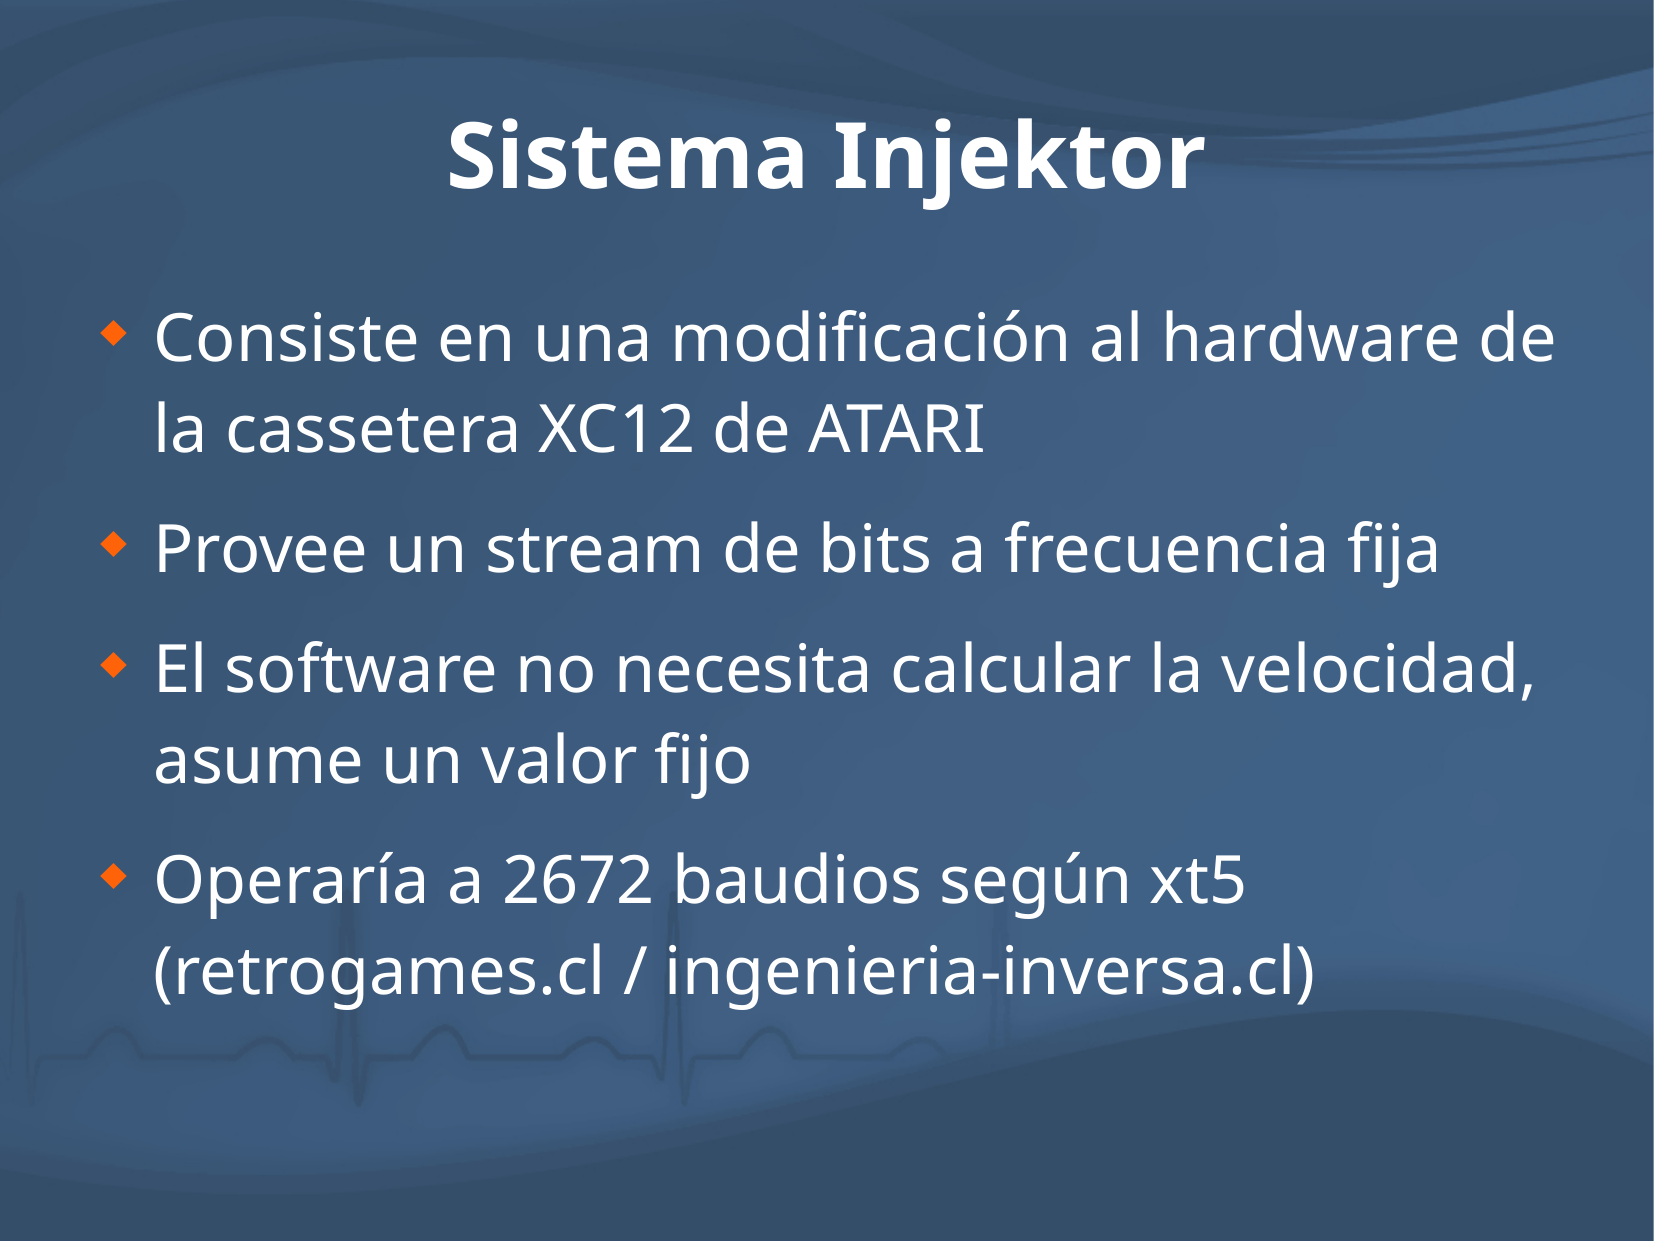

# Sistema Injektor
Consiste en una modificación al hardware de la cassetera XC12 de ATARI
Provee un stream de bits a frecuencia fija
El software no necesita calcular la velocidad, asume un valor fijo
Operaría a 2672 baudios según xt5 (retrogames.cl / ingenieria-inversa.cl)